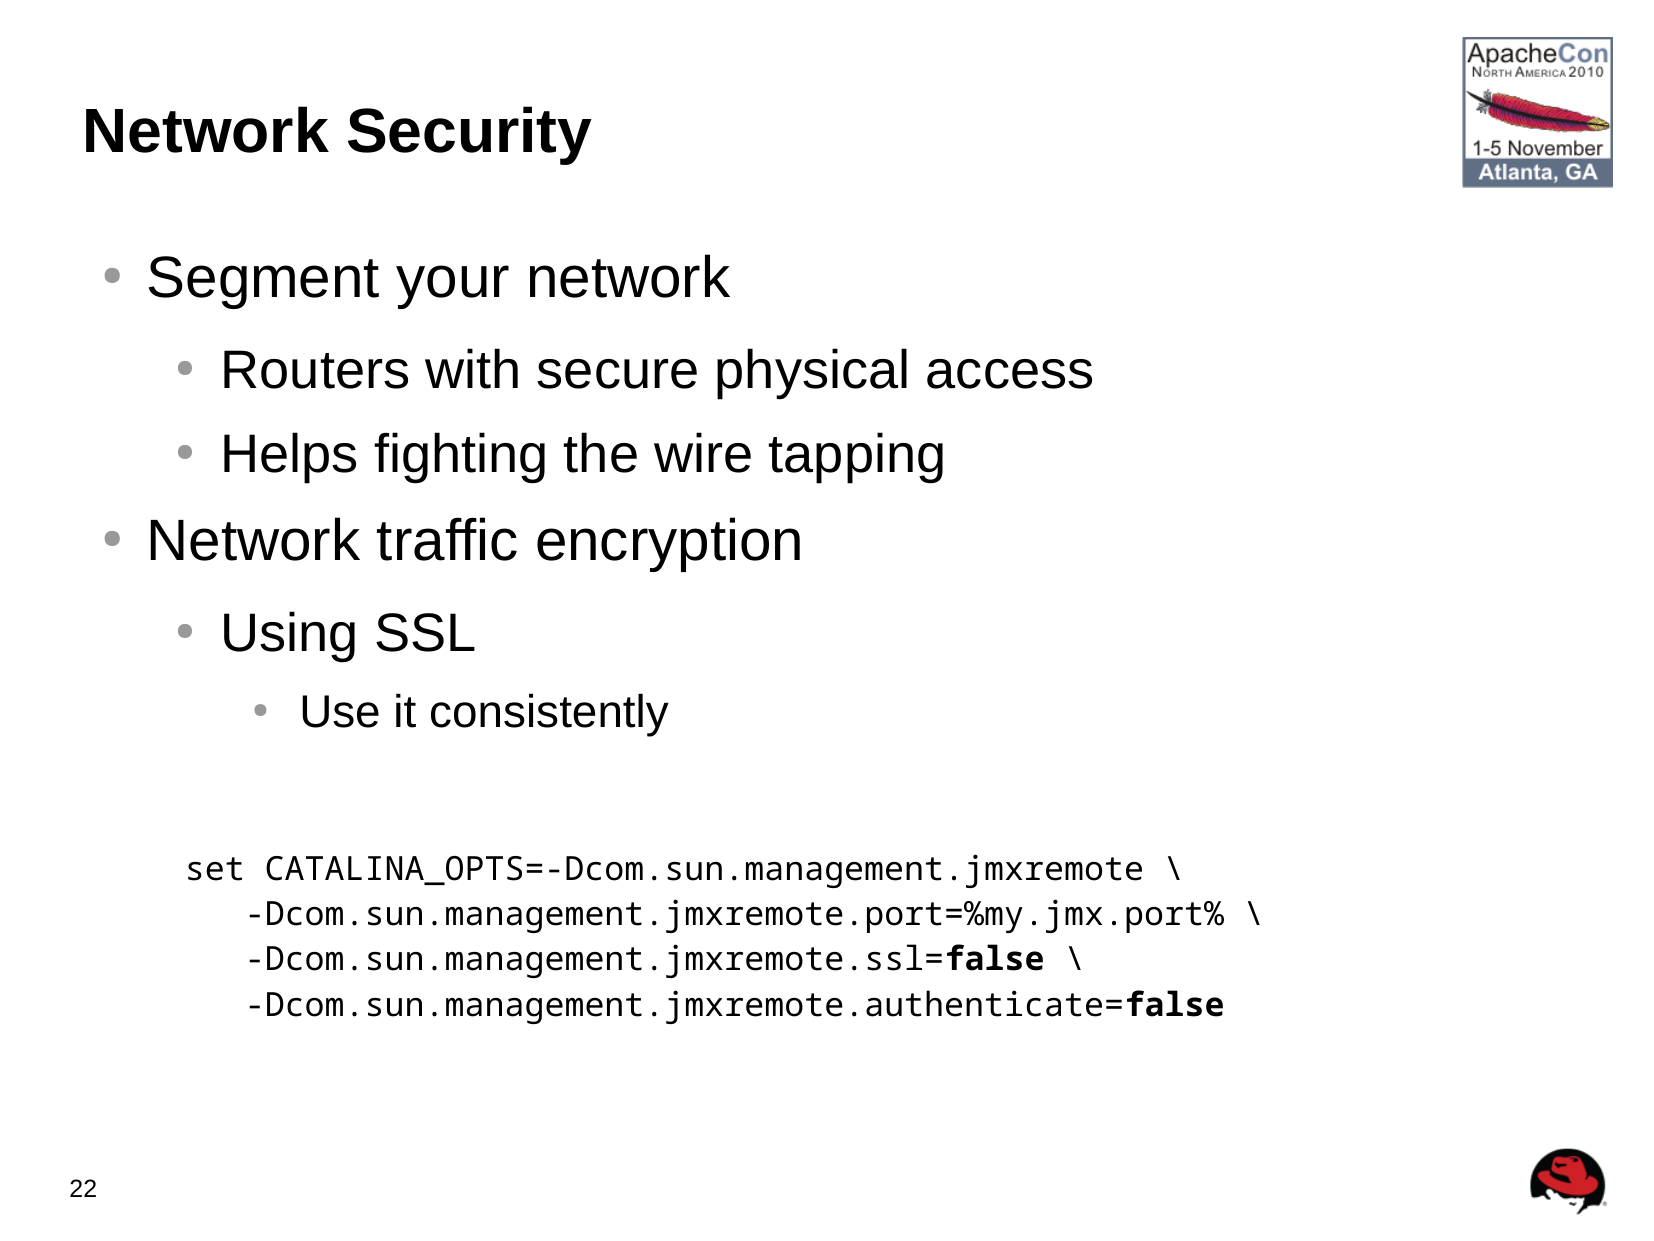

# Network Security
Segment your network
Routers with secure physical access
Helps fighting the wire tapping
Network traffic encryption
Using SSL
Use it consistently
 set CATALINA_OPTS=-Dcom.sun.management.jmxremote \
 -Dcom.sun.management.jmxremote.port=%my.jmx.port% \
 -Dcom.sun.management.jmxremote.ssl=false \
 -Dcom.sun.management.jmxremote.authenticate=false